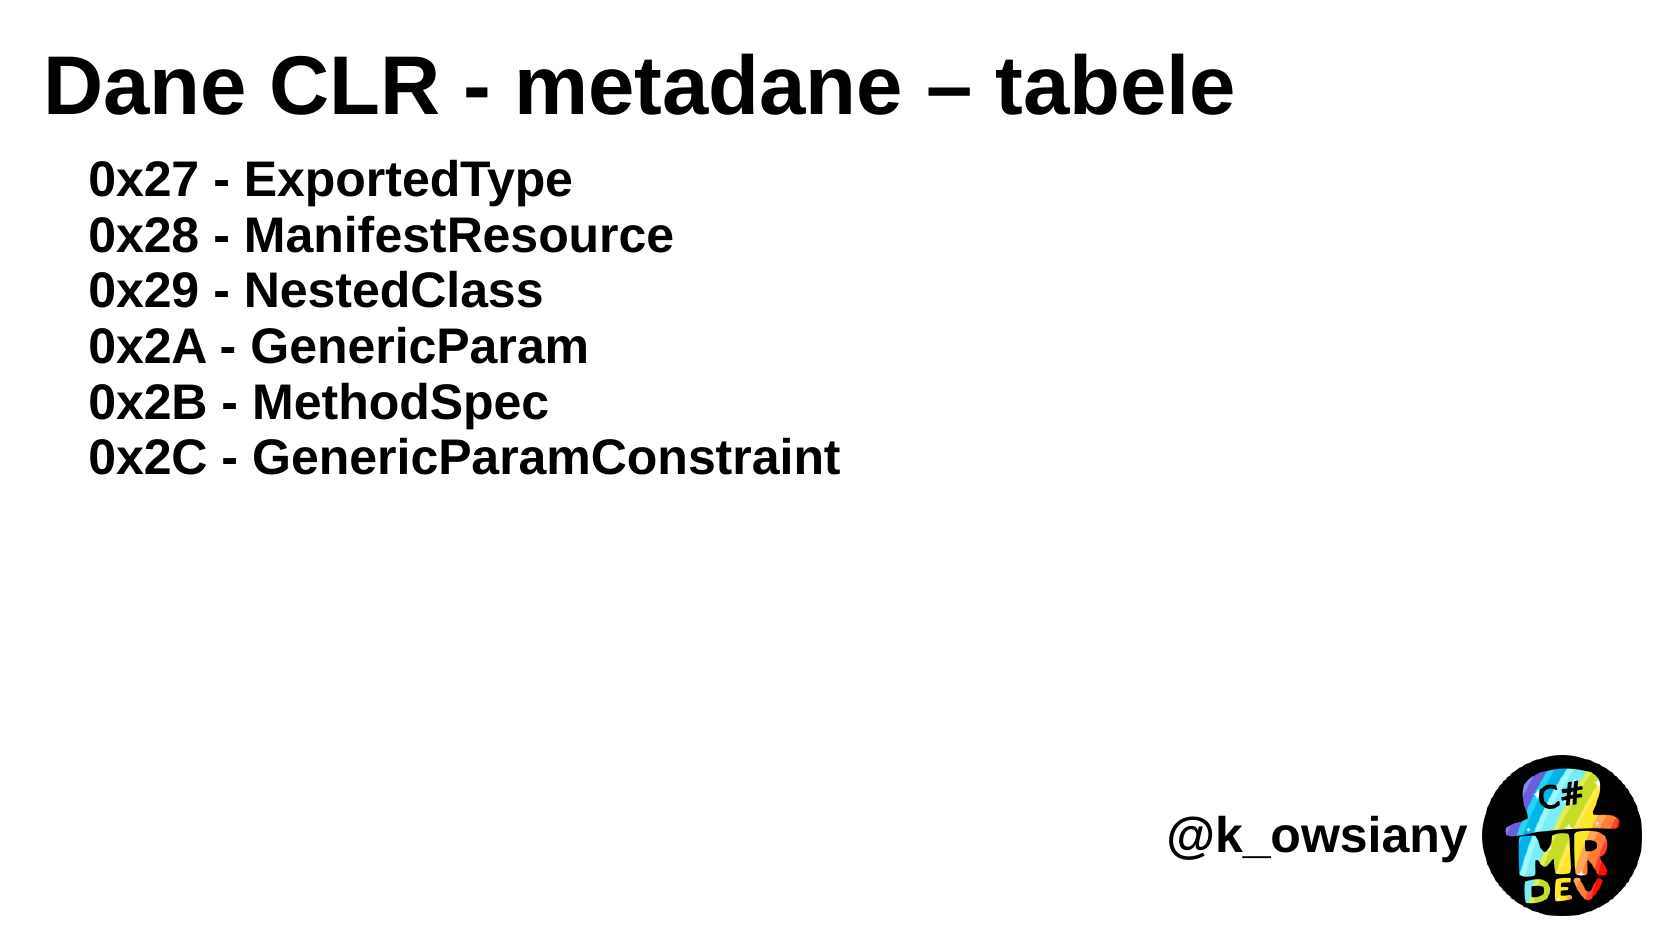

Dane CLR - metadane – tabele
	0x27 - ExportedType
	0x28 - ManifestResource
	0x29 - NestedClass
	0x2A - GenericParam
	0x2B - MethodSpec
	0x2C - GenericParamConstraint